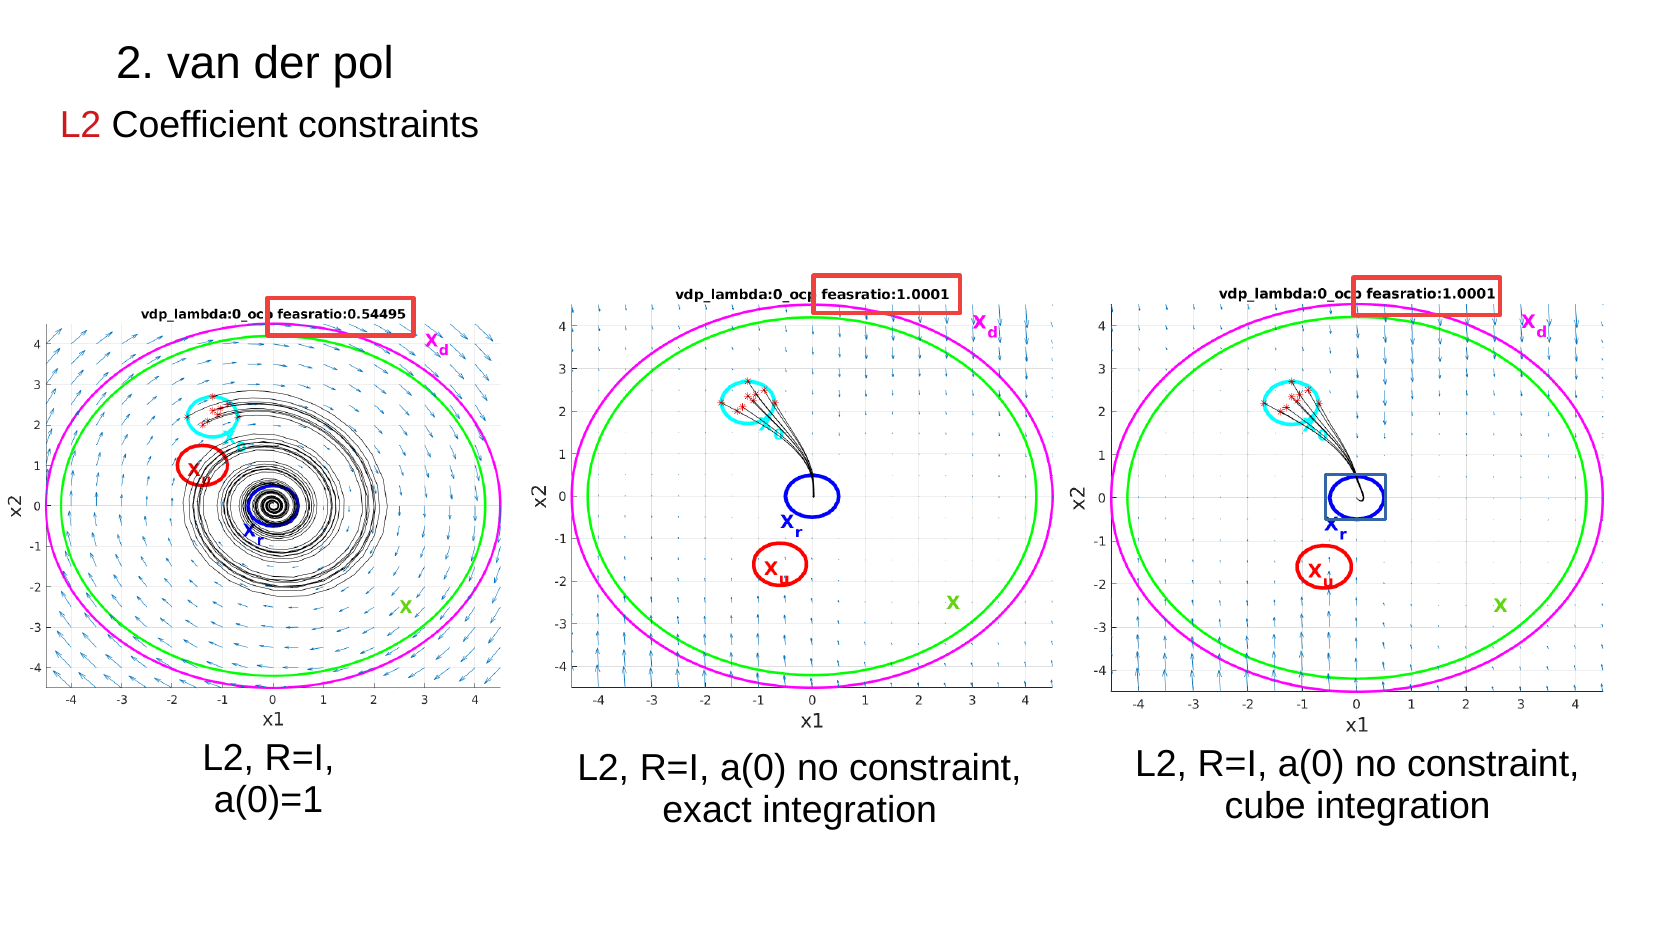

2. van der pol
L2 Coefficient constraints
L2, R=I, a(0) no constraint,
exact integration
L2, R=I, a(0)=1
L2, R=I, a(0) no constraint, cube integration